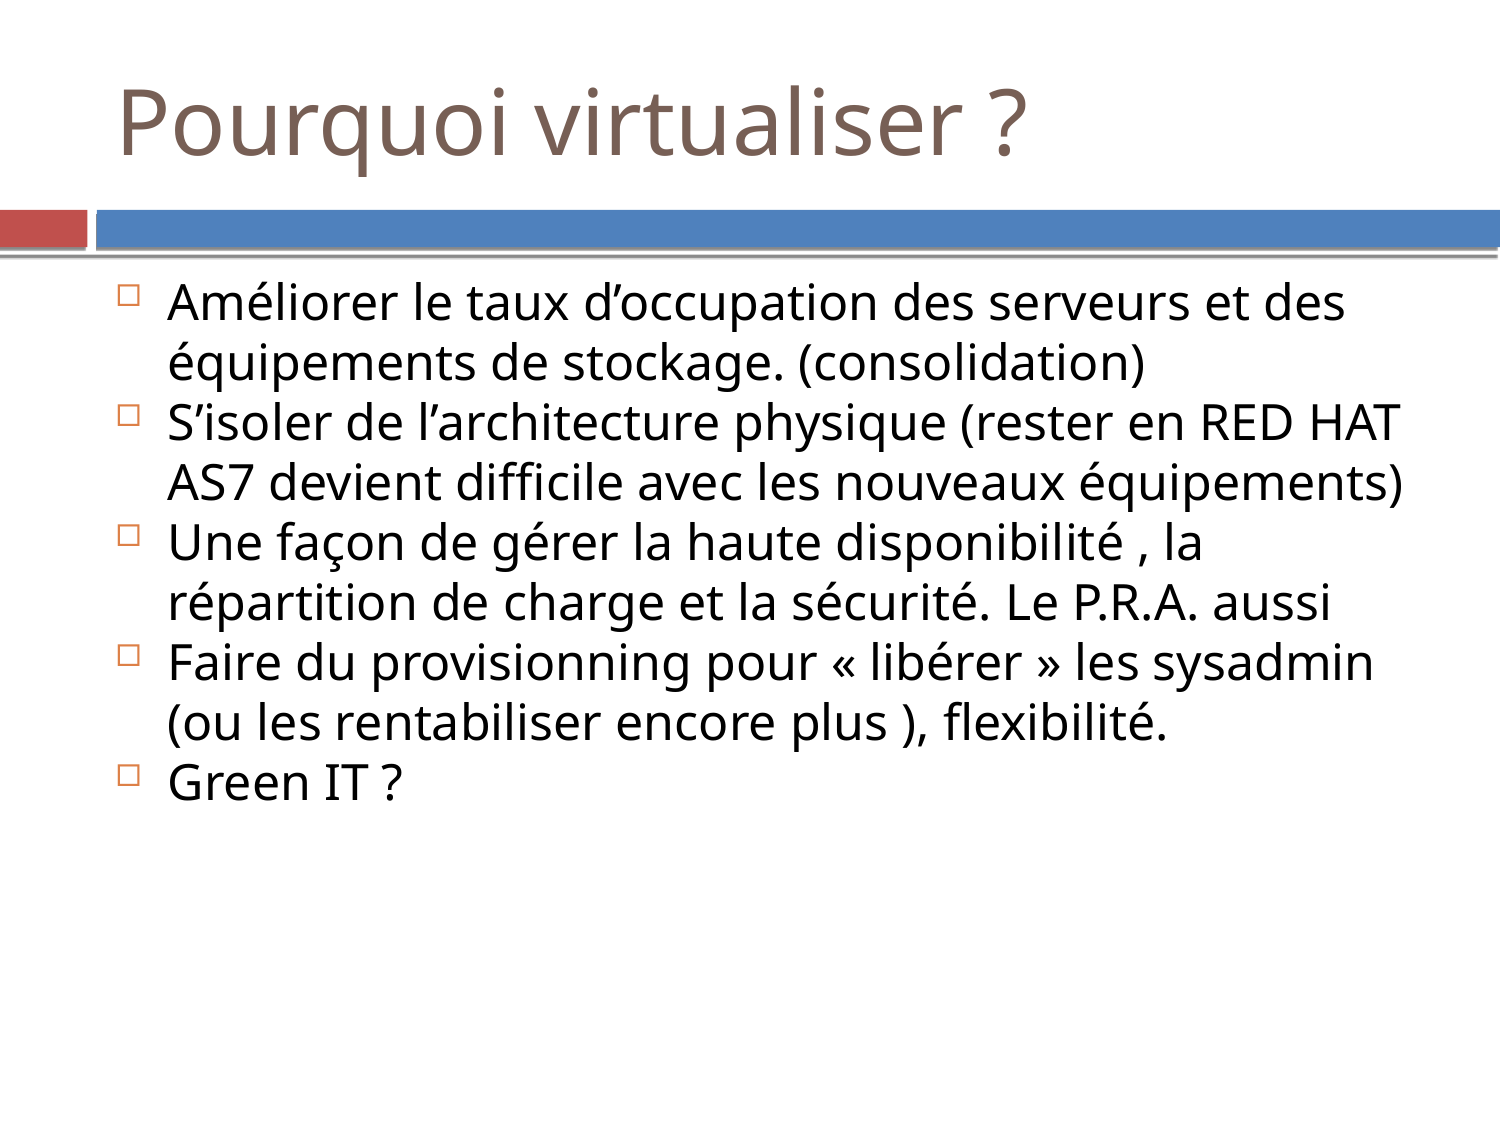

Pourquoi virtualiser ?
Améliorer le taux d’occupation des serveurs et des équipements de stockage. (consolidation)
S’isoler de l’architecture physique (rester en RED HAT AS7 devient difficile avec les nouveaux équipements)
Une façon de gérer la haute disponibilité , la répartition de charge et la sécurité. Le P.R.A. aussi
Faire du provisionning pour « libérer » les sysadmin (ou les rentabiliser encore plus ), flexibilité.
Green IT ?